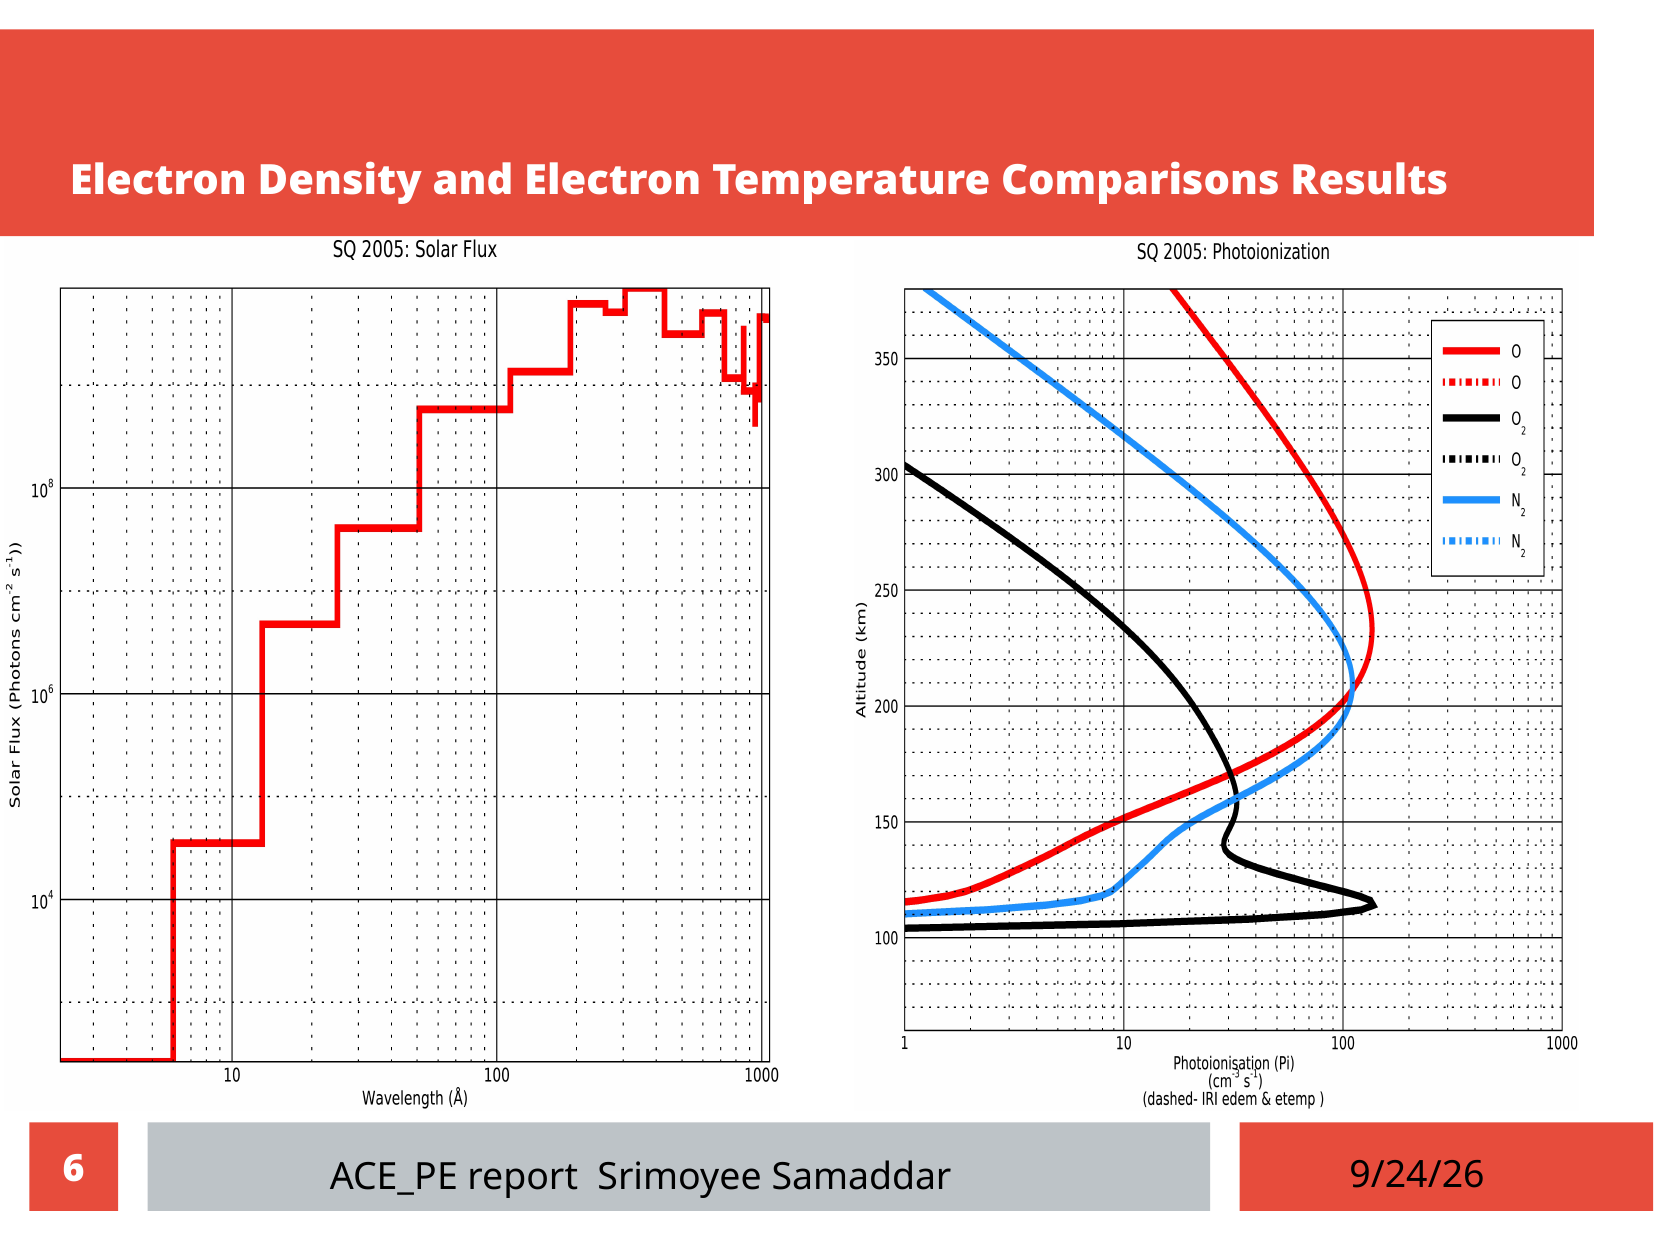

# Electron Density and Electron Temperature Comparisons Results
6
		ACE_PE report Srimoyee Samaddar